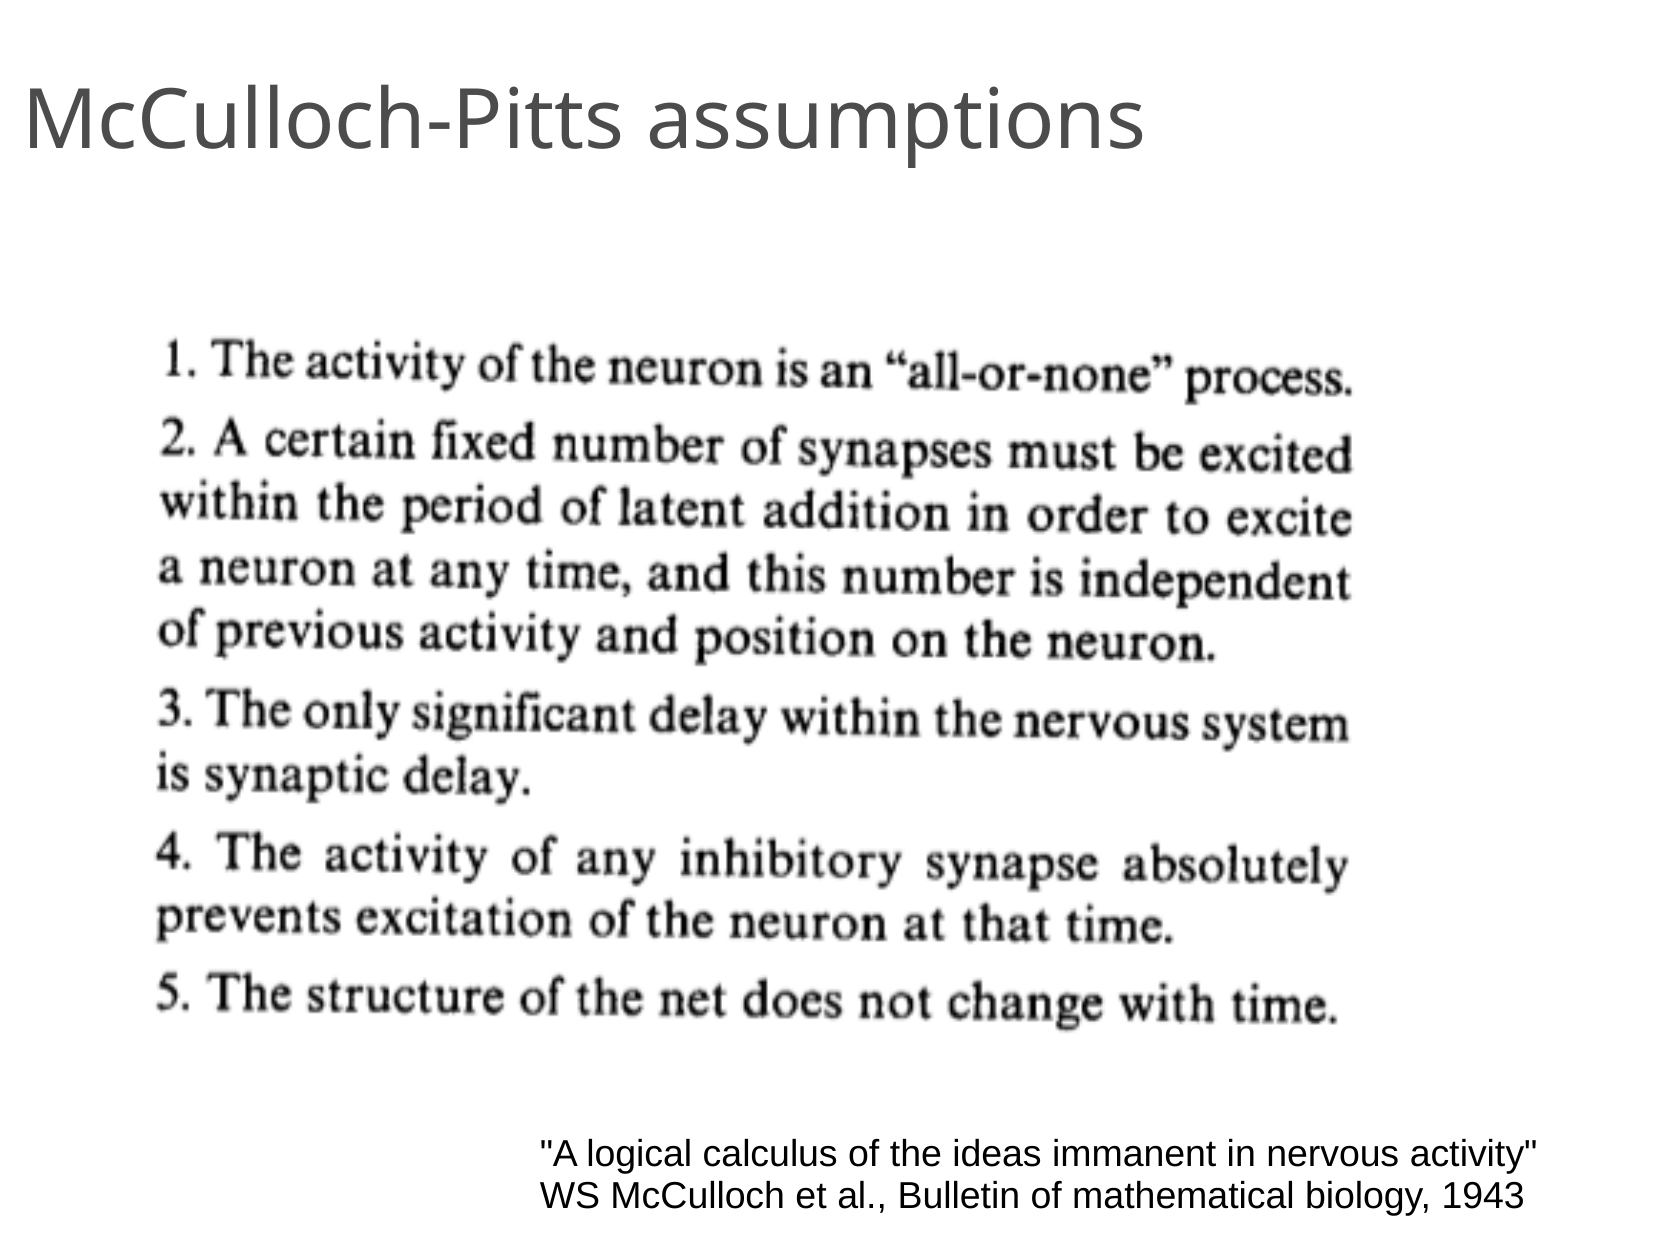

# McCulloch-Pitts assumptions
"A logical calculus of the ideas immanent in nervous activity" WS McCulloch et al., Bulletin of mathematical biology, 1943